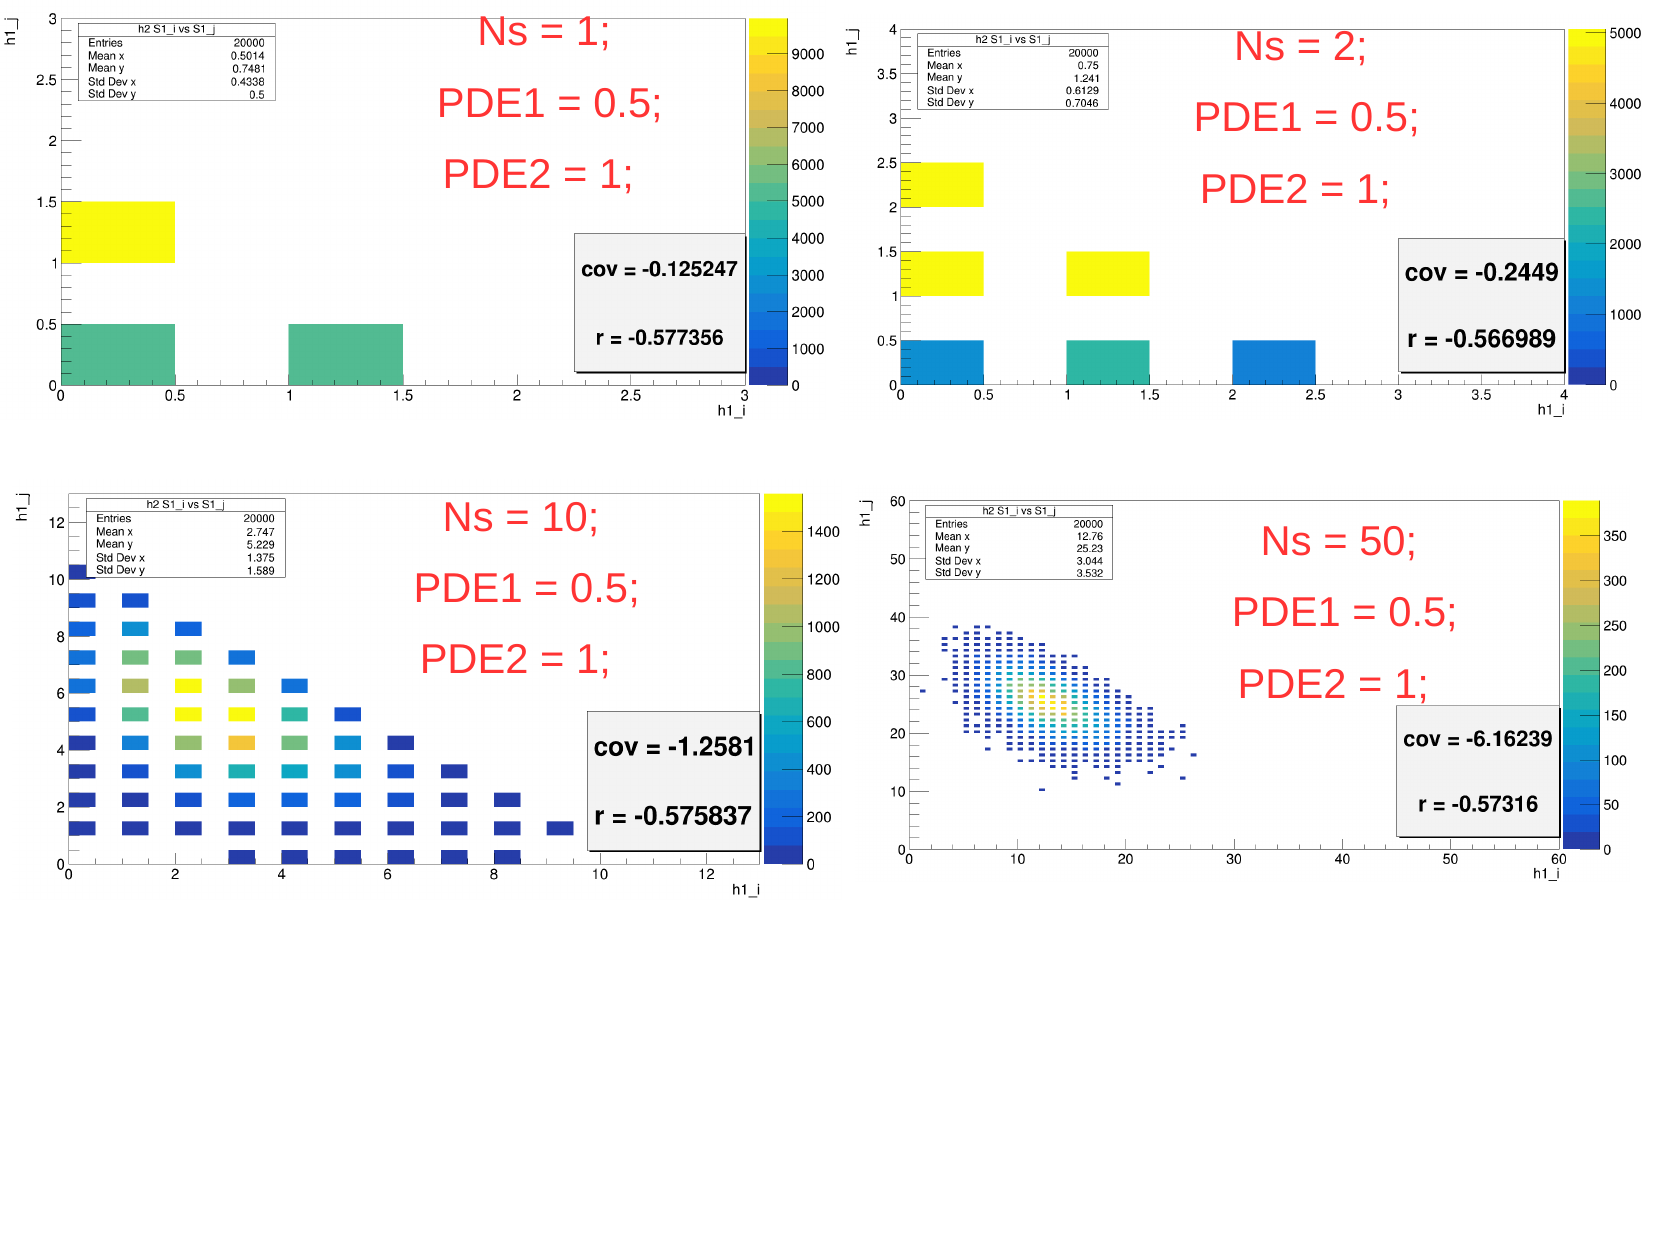

Ns = 1;
 PDE1 = 0.5;
PDE2 = 1;
Ns = 2;
 PDE1 = 0.5;
PDE2 = 1;
Ns = 10;
 PDE1 = 0.5;
PDE2 = 1;
Ns = 50;
 PDE1 = 0.5;
PDE2 = 1;